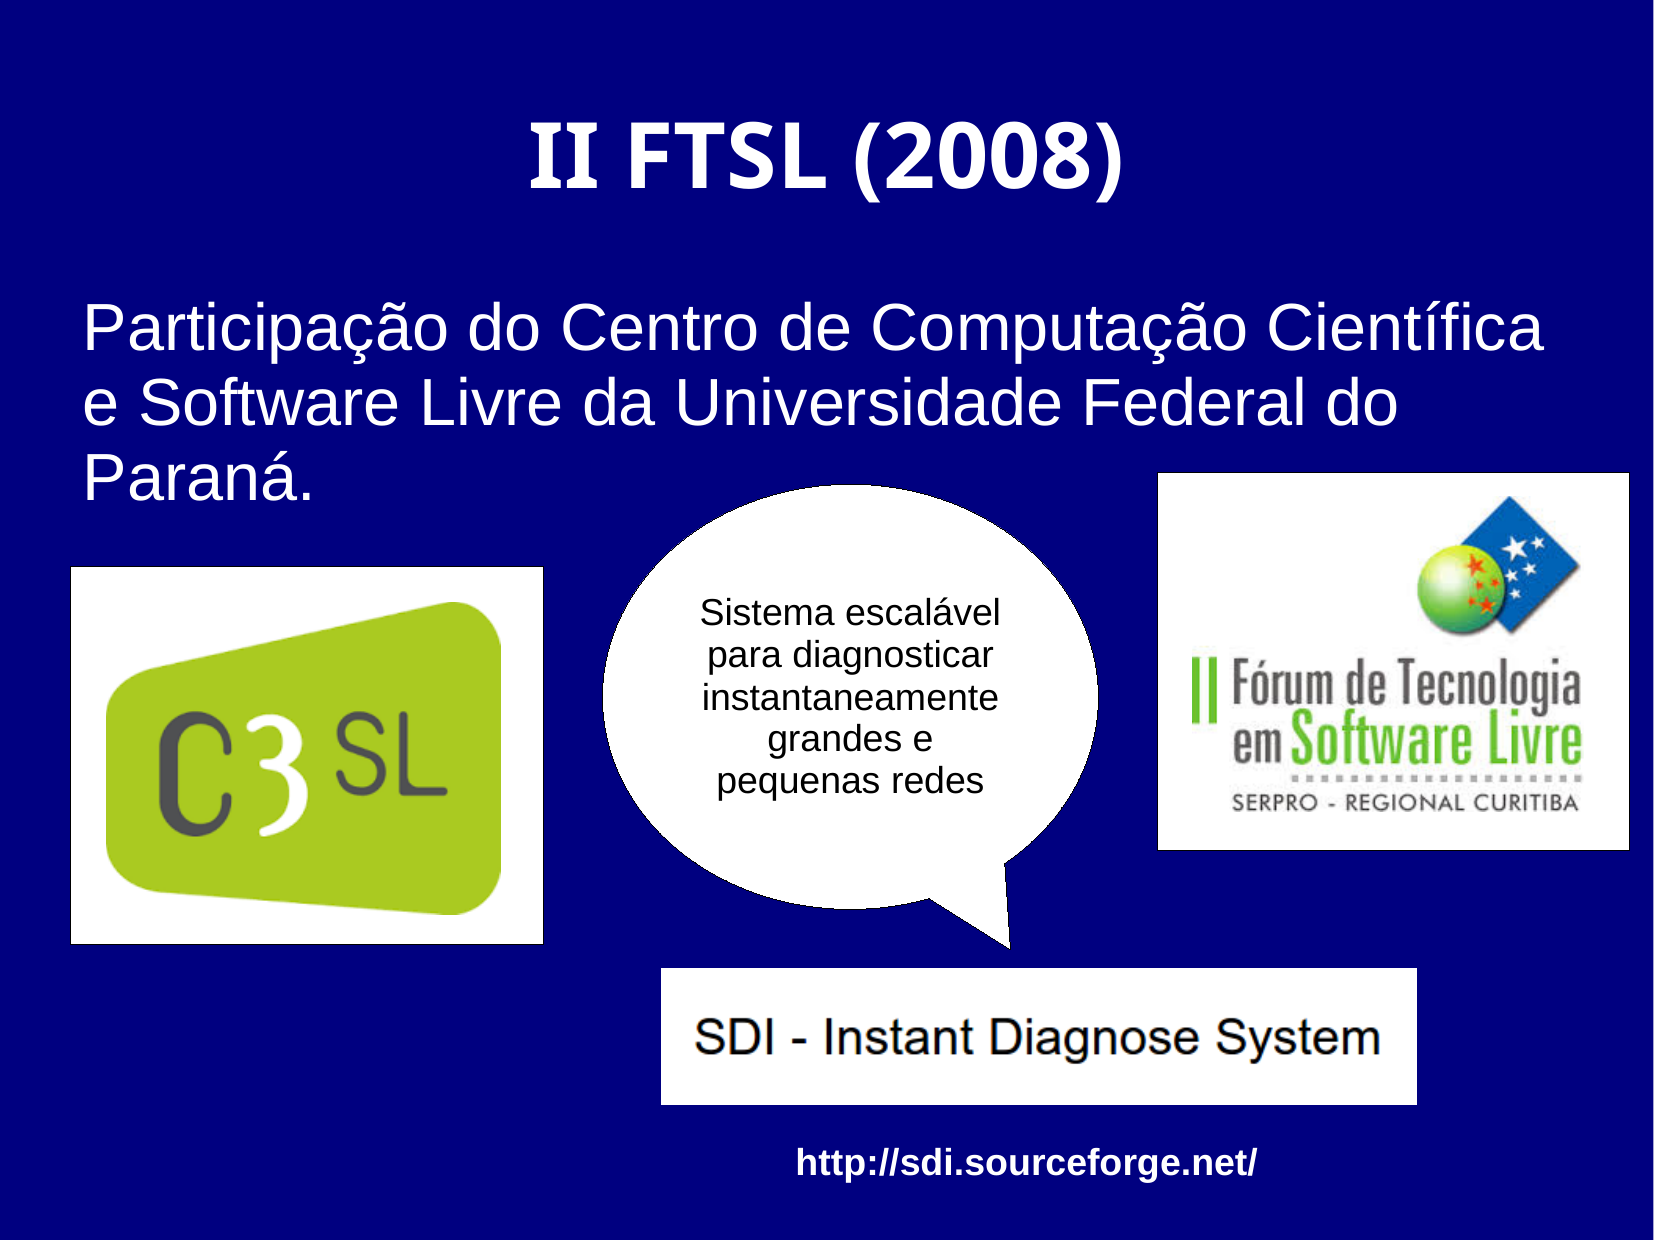

# II FTSL (2008)
Participação do Centro de Computação Científica e Software Livre da Universidade Federal do Paraná.
Sistema escalável para diagnosticar instantaneamente grandes e pequenas redes
http://sdi.sourceforge.net/